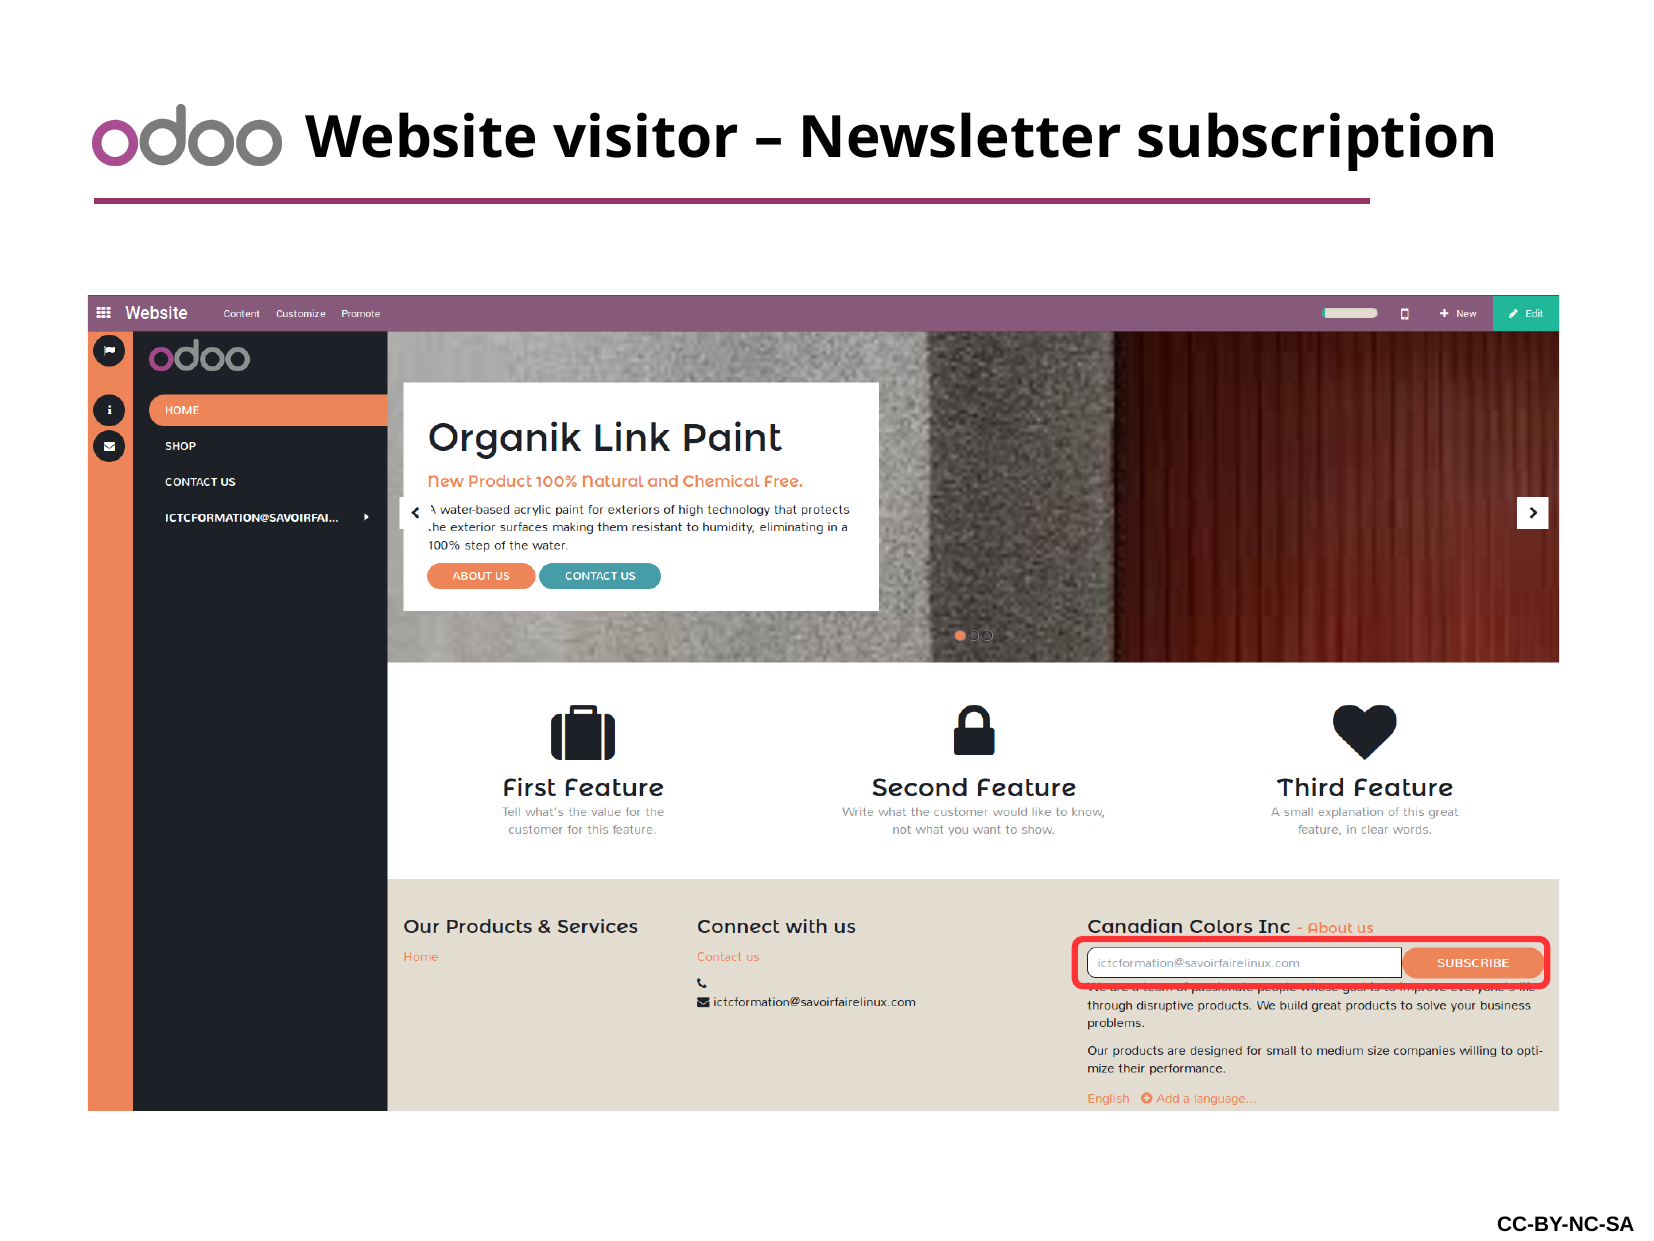

# Website visitor – Newsletter subscription
CC-BY-NC-SA